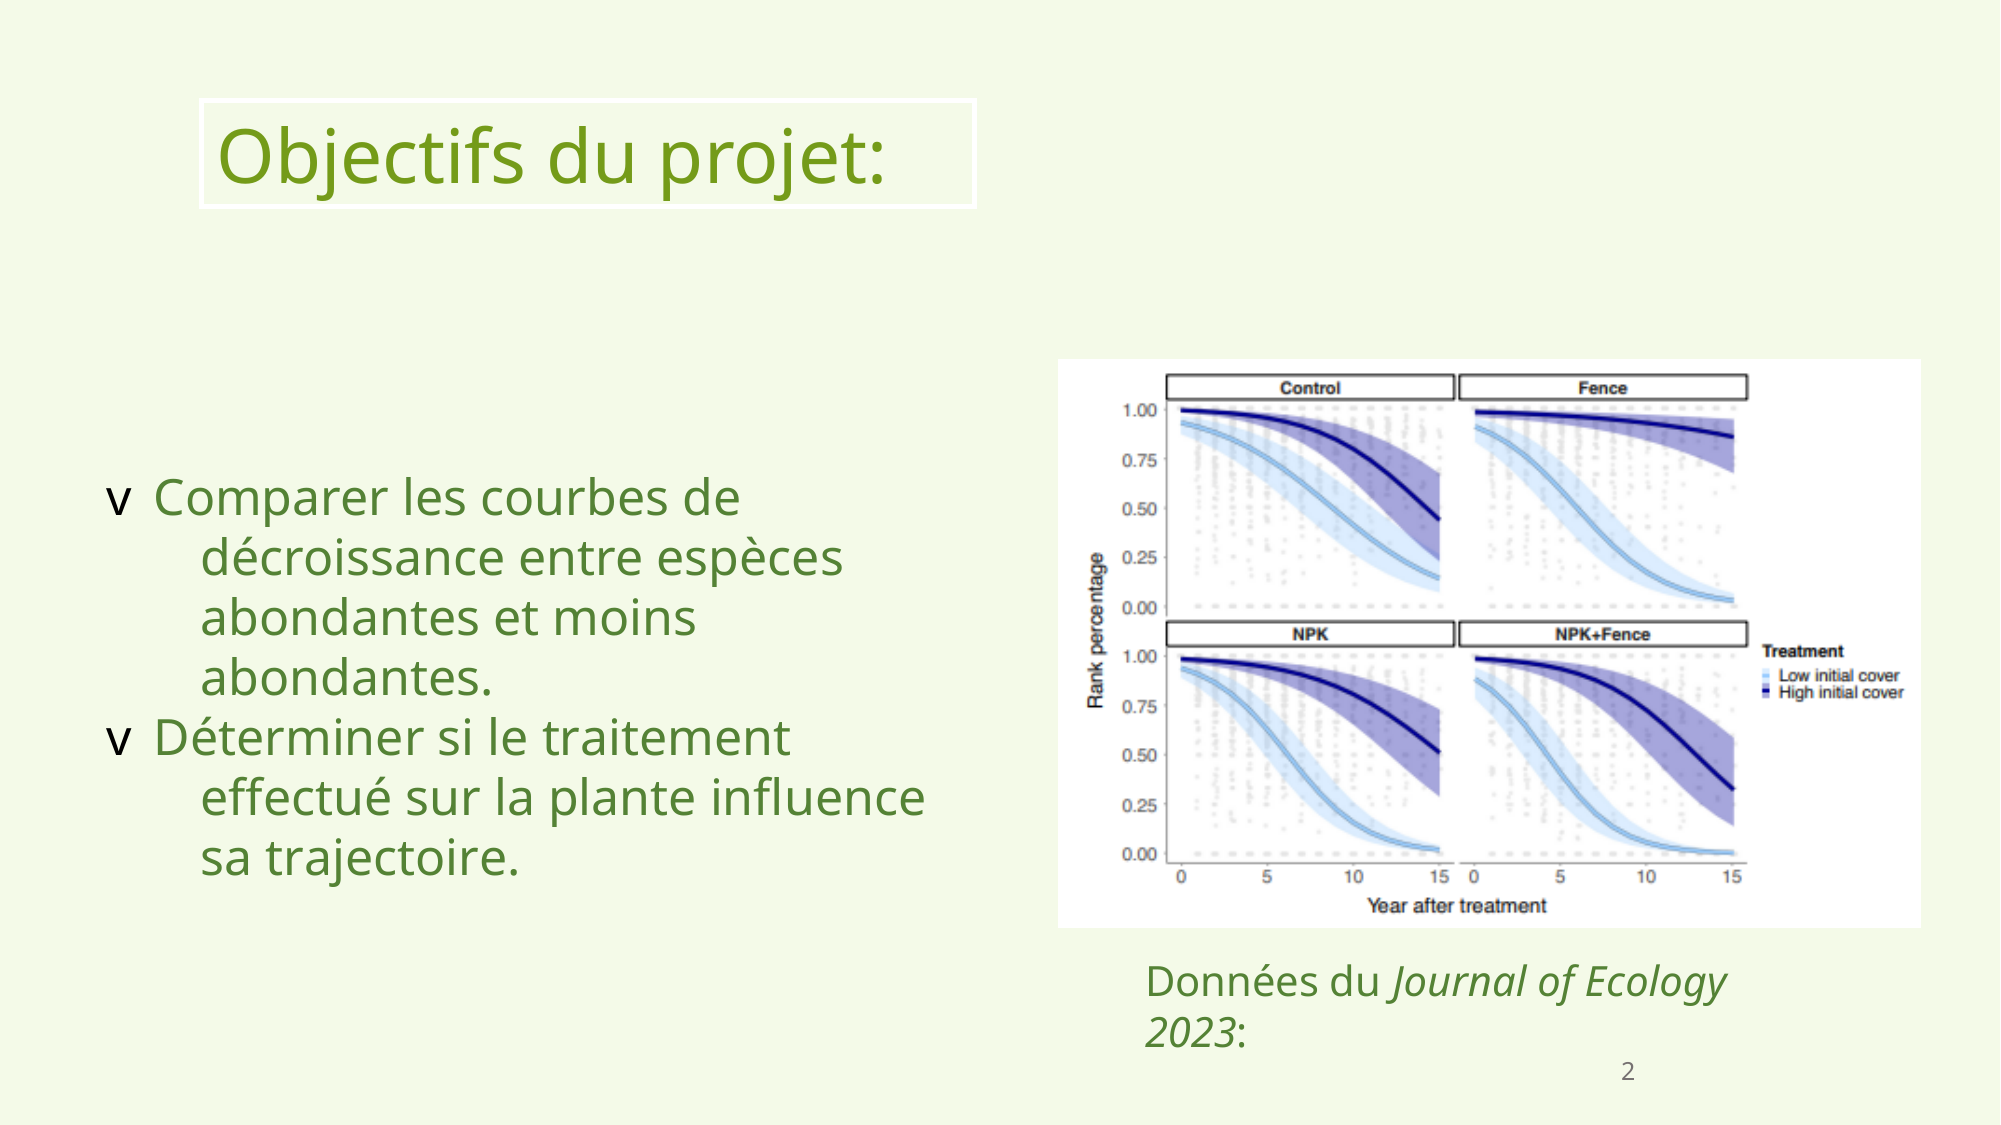

Objectifs du projet:
Comparer les courbes de décroissance entre espèces abondantes et moins abondantes.
Déterminer si le traitement effectué sur la plante influence sa trajectoire.
Données du Journal of Ecology 2023: